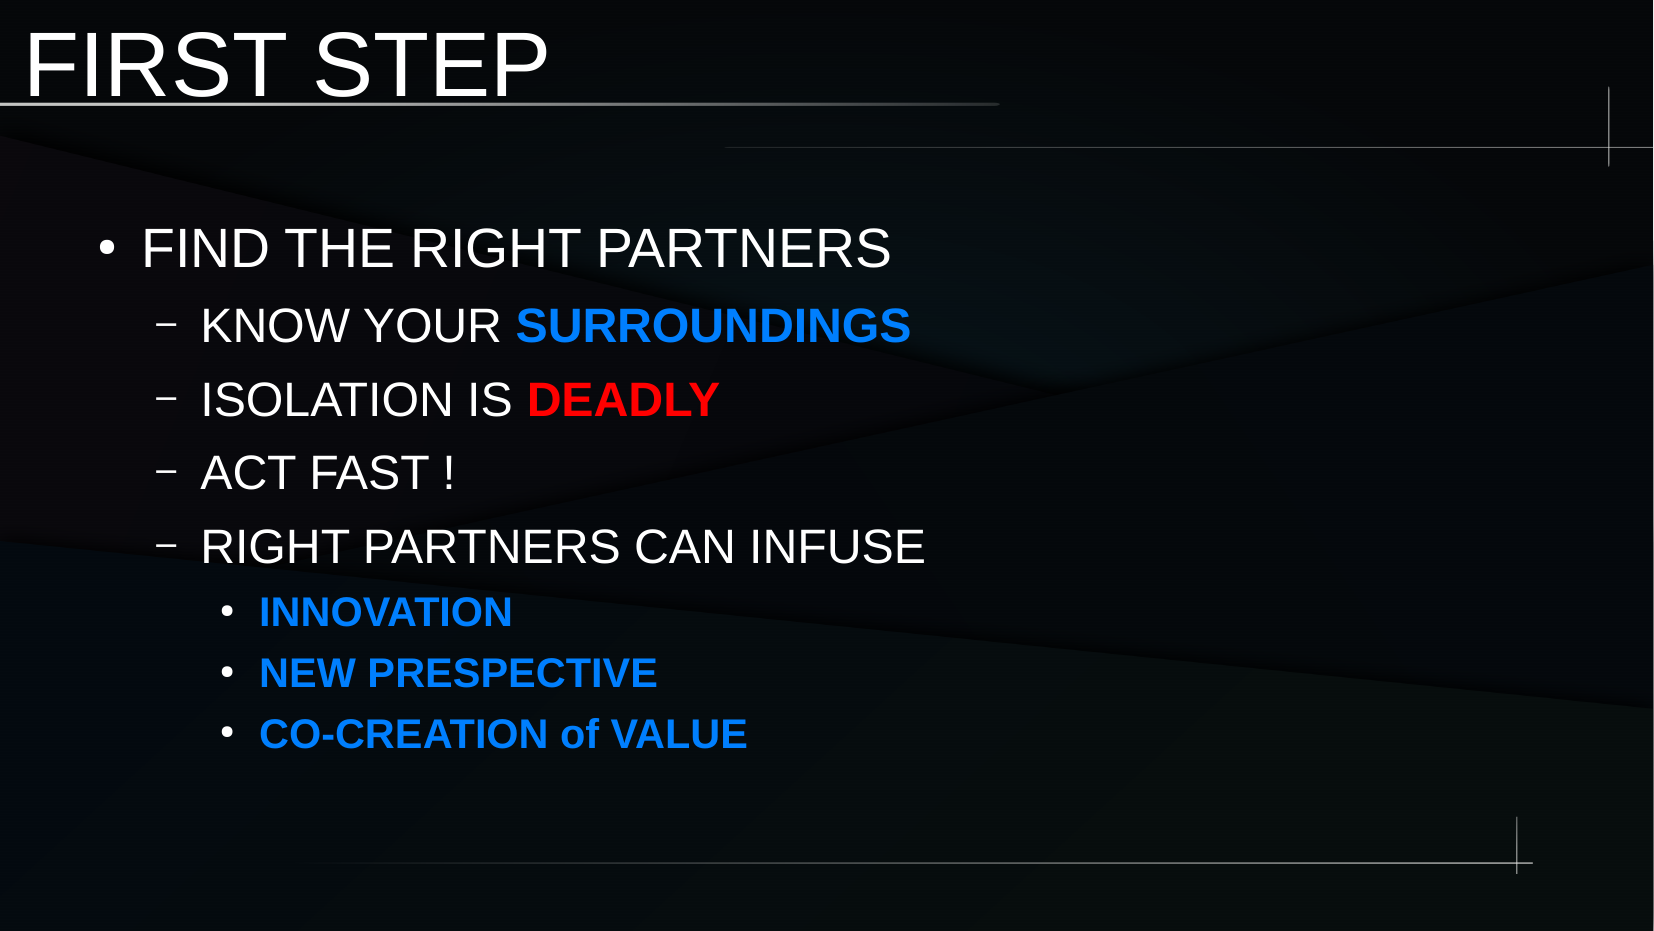

# FIRST STEP
FIND THE RIGHT PARTNERS
KNOW YOUR SURROUNDINGS
ISOLATION IS DEADLY
ACT FAST !
RIGHT PARTNERS CAN INFUSE
INNOVATION
NEW PRESPECTIVE
CO-CREATION of VALUE